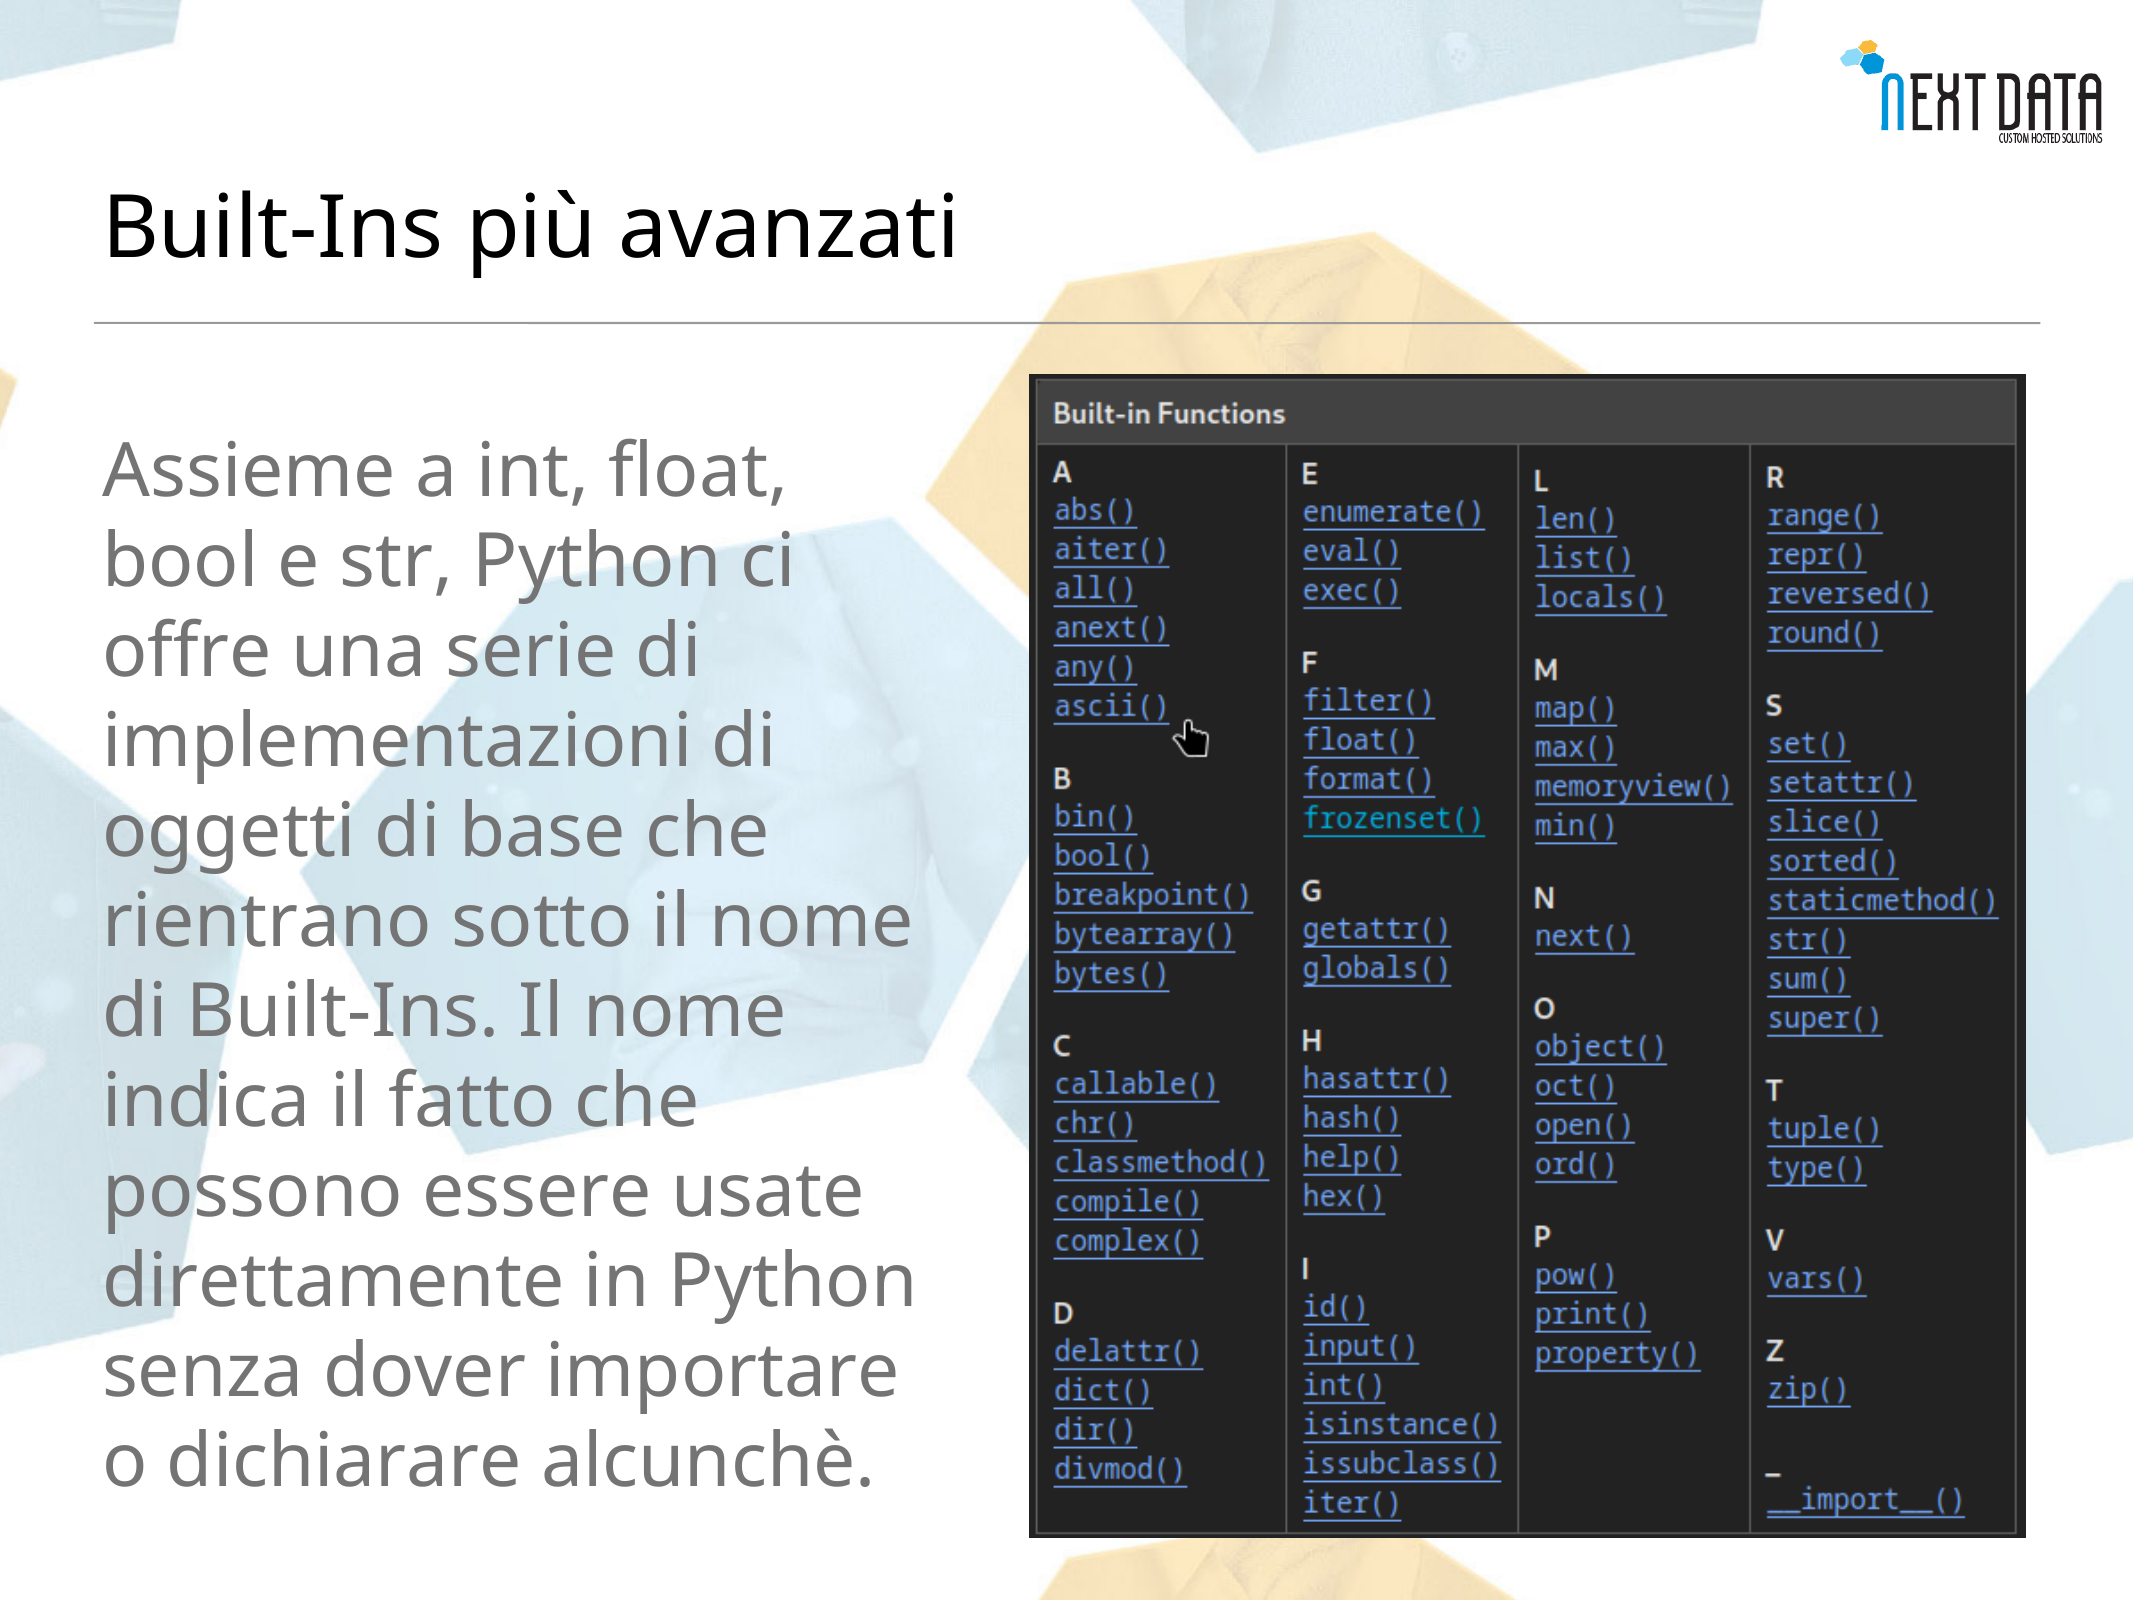

Built-Ins più avanzati
Assieme a int, float, bool e str, Python ci offre una serie di implementazioni di oggetti di base che rientrano sotto il nome di Built-Ins. Il nome indica il fatto che possono essere usate direttamente in Python senza dover importare o dichiarare alcunchè.